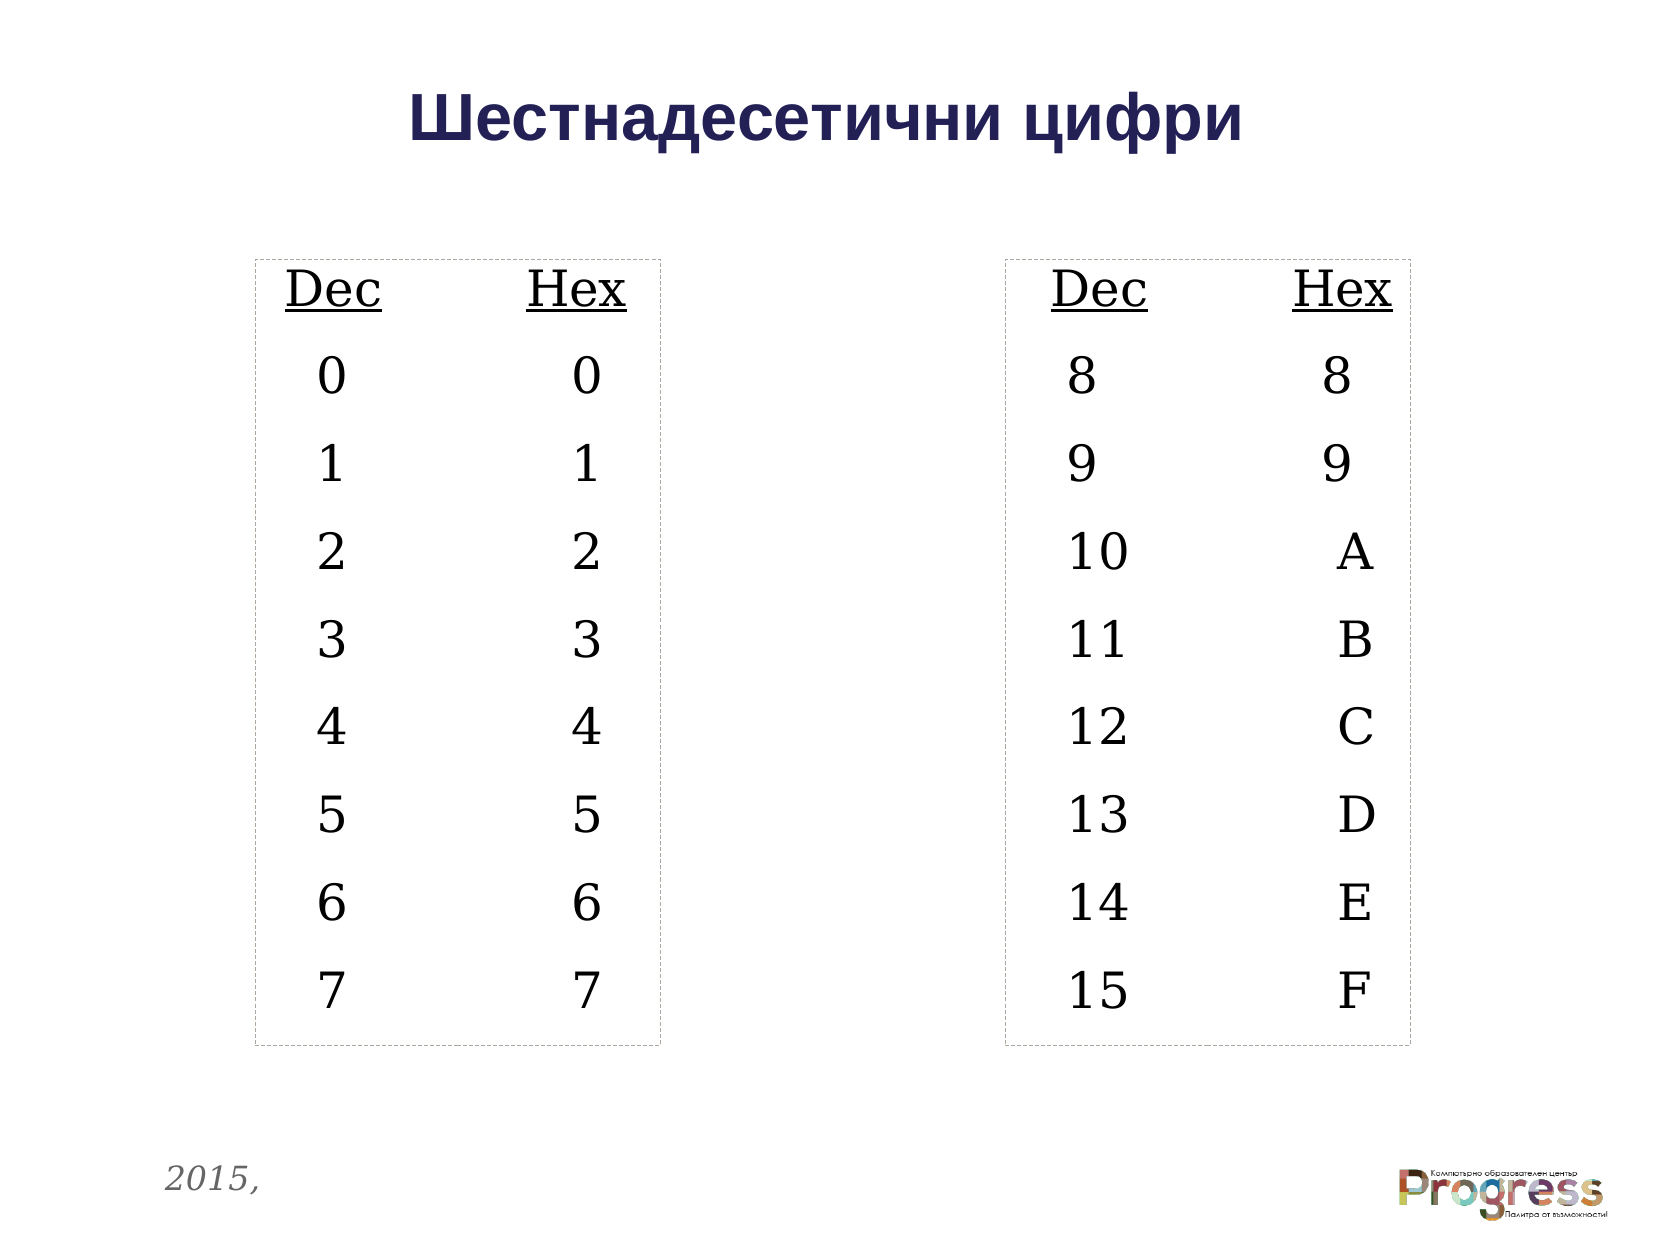

# Шестнадесетични цифри
Dec Hex
 0 0
 1 1
 2 2
 3 3
 4 4
 5 5
 6 6
 7 7
 Dec Hex
 8 8
 9 9
 10 A
 11 B
 12 C
 13 D
 14 E
 15 F
2015,